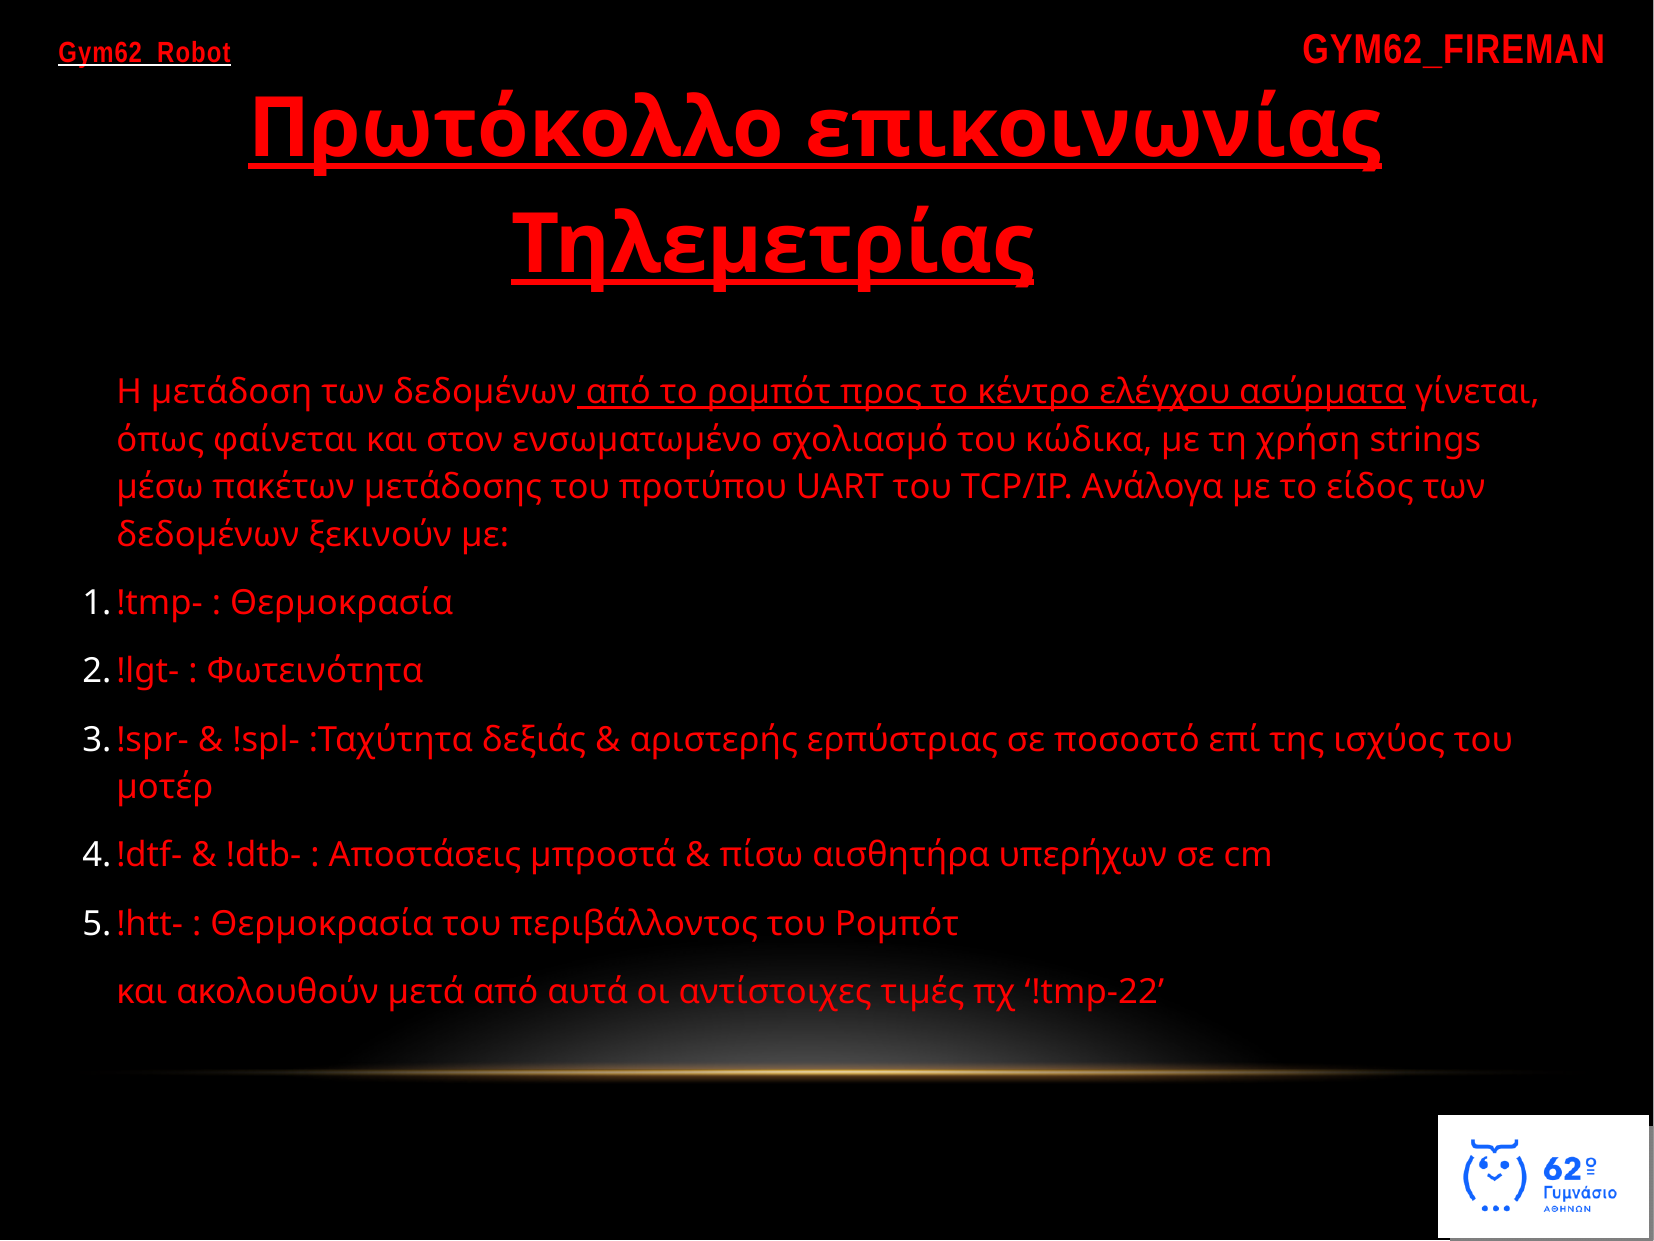

Gym62_Robot
# Πρωτόκολλο επικοινωνίας Τηλεμετρίας
Gym62_FireMan
Η μετάδοση των δεδομένων από το ρομπότ προς το κέντρο ελέγχου ασύρματα γίνεται, όπως φαίνεται και στον ενσωματωμένο σχολιασμό του κώδικα, με τη χρήση strings μέσω πακέτων μετάδοσης του προτύπου UART του TCP/IP. Aνάλογα με το είδος των δεδομένων ξεκινούν με:
!tmp- : Θερμοκρασία
!lgt- : Φωτεινότητα
!spr- & !spl- :Ταχύτητα δεξιάς & αριστερής ερπύστριας σε ποσοστό επί της ισχύος του μοτέρ
!dtf- & !dtb- : Αποστάσεις μπροστά & πίσω αισθητήρα υπερήχων σε cm
!htt- : Θερμοκρασία του περιβάλλοντος του Ρομπότ
και ακολουθούν μετά από αυτά οι αντίστοιχες τιμές πχ ‘!tmp-22’